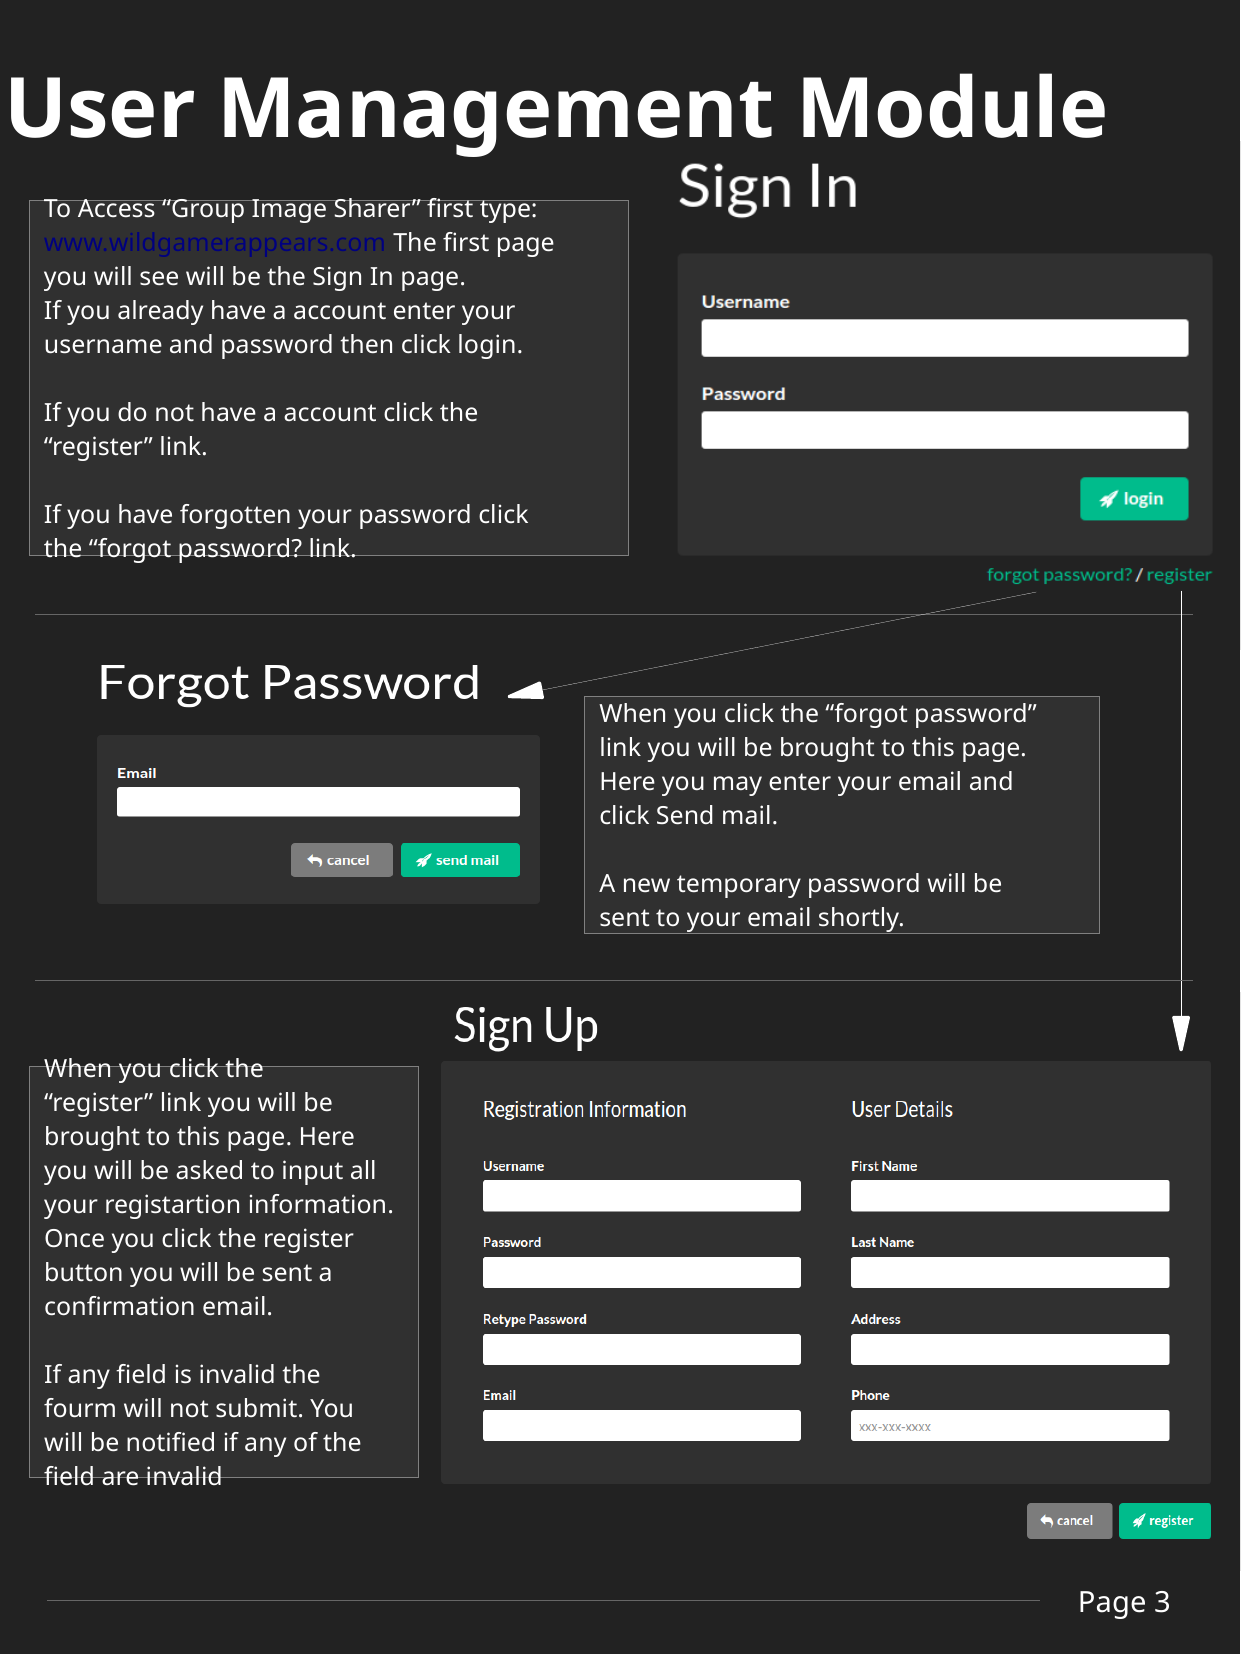

User Management Module
To Access “Group Image Sharer” first type:
www.wildgamerappears.com The first page
you will see will be the Sign In page.
If you already have a account enter your
username and password then click login.
If you do not have a account click the
“register” link.
If you have forgotten your password click
the “forgot password? link.
When you click the “forgot password”
link you will be brought to this page.
Here you may enter your email and
click Send mail.
A new temporary password will be
sent to your email shortly.
When you click the
“register” link you will be
brought to this page. Here
you will be asked to input all
your registartion information.
Once you click the register
button you will be sent a
confirmation email.
If any field is invalid the
fourm will not submit. You
will be notified if any of the
field are invalid
Page 3